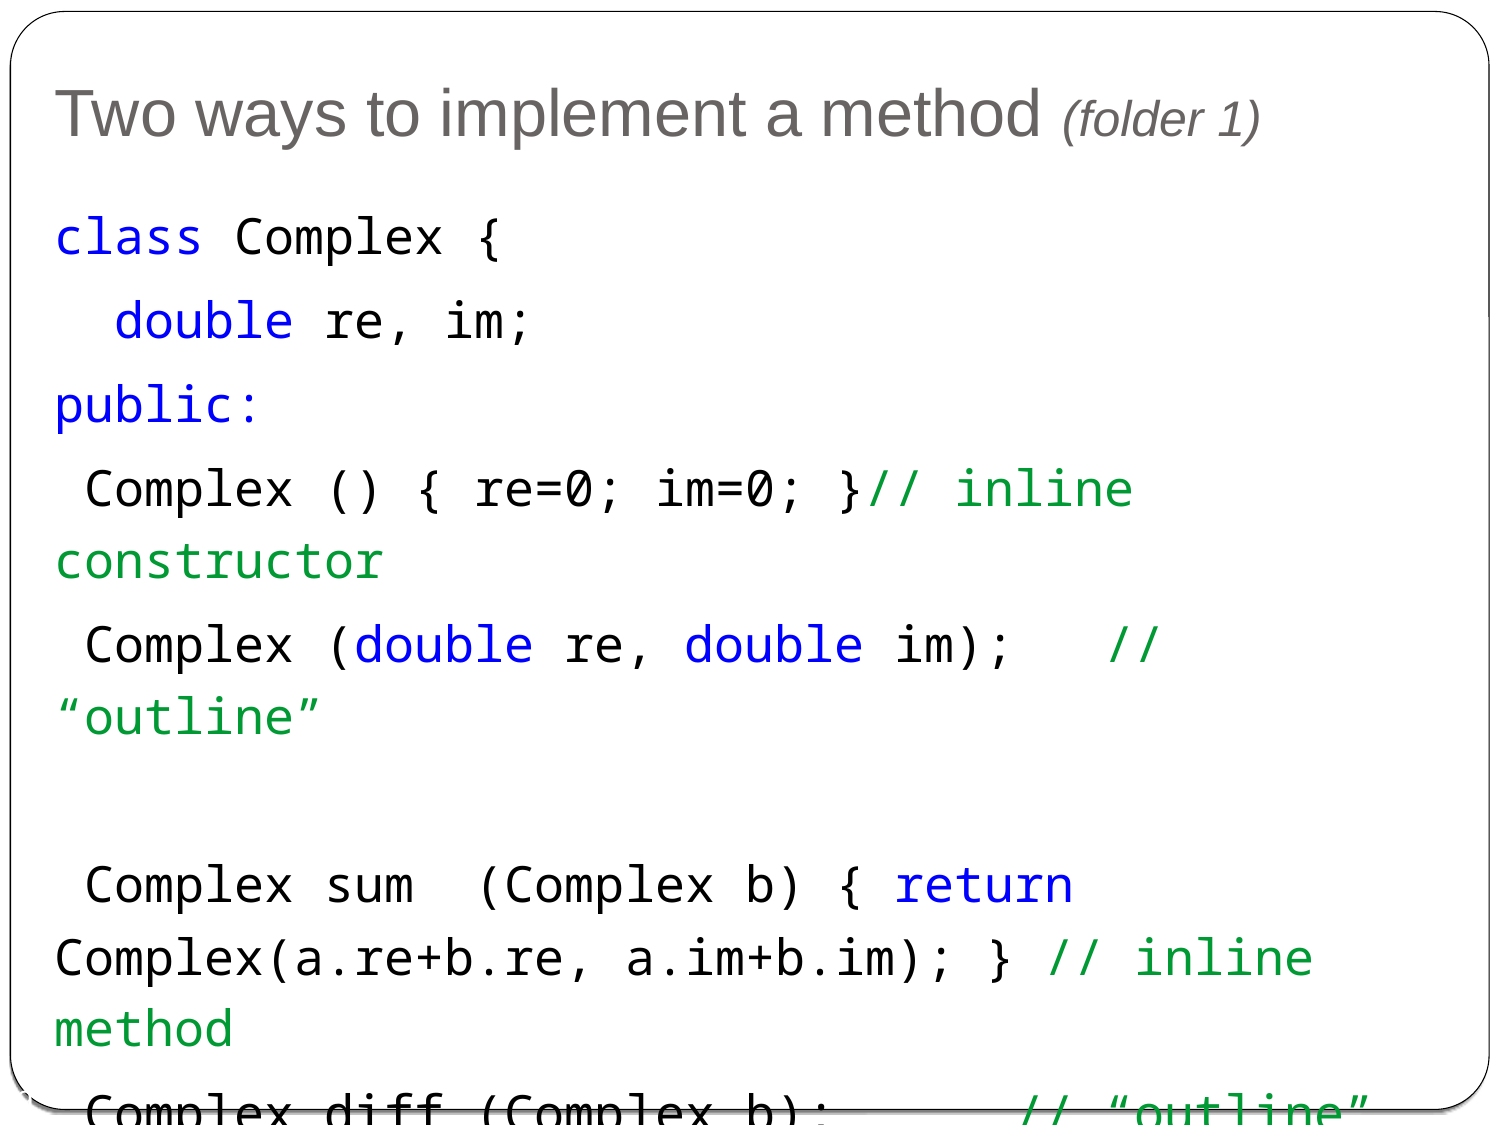

# Two ways to implement a method (folder 1)
class Complex {
 double re, im;
public:
 Complex () { re=0; im=0; }// inline constructor
 Complex (double re, double im); // “outline”
 Complex sum (Complex b) { return Complex(a.re+b.re, a.im+b.im); } // inline method
 Complex diff (Complex b); // “outline”
};